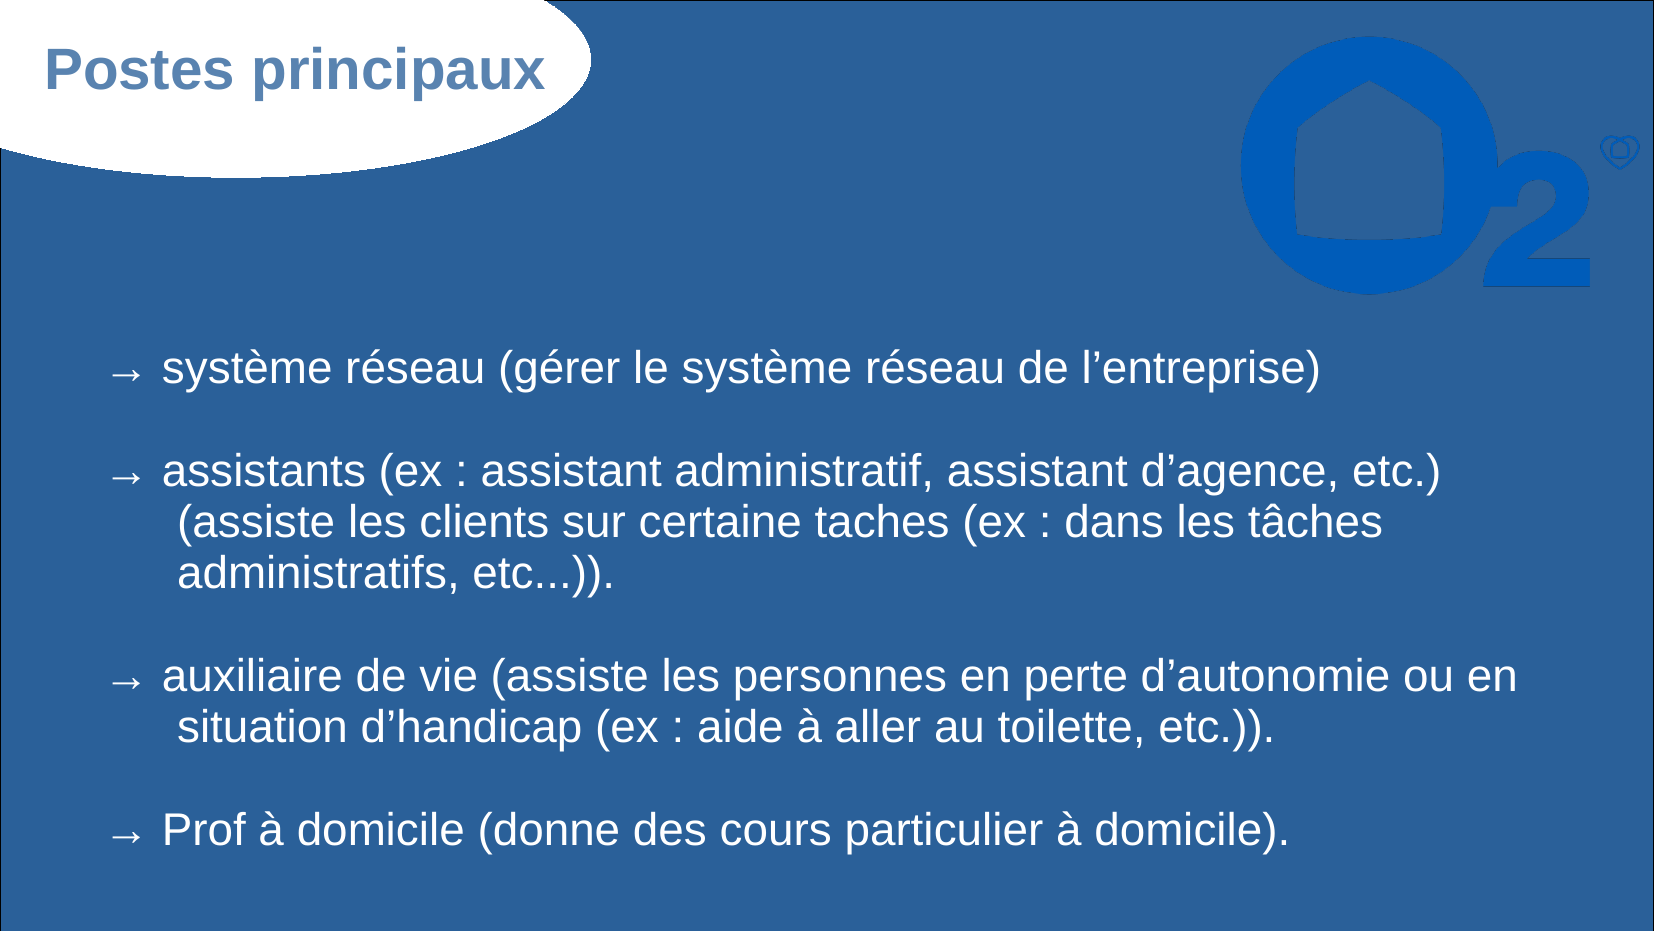

Postes principaux
→ système réseau (gérer le système réseau de l’entreprise)
→ assistants (ex : assistant administratif, assistant d’agence, etc.) 			(assiste les clients sur certaine taches (ex : dans les tâches 				administratifs, etc...)).
→ auxiliaire de vie (assiste les personnes en perte d’autonomie ou en 		situation d’handicap (ex : aide à aller au toilette, etc.)).
→ Prof à domicile (donne des cours particulier à domicile).